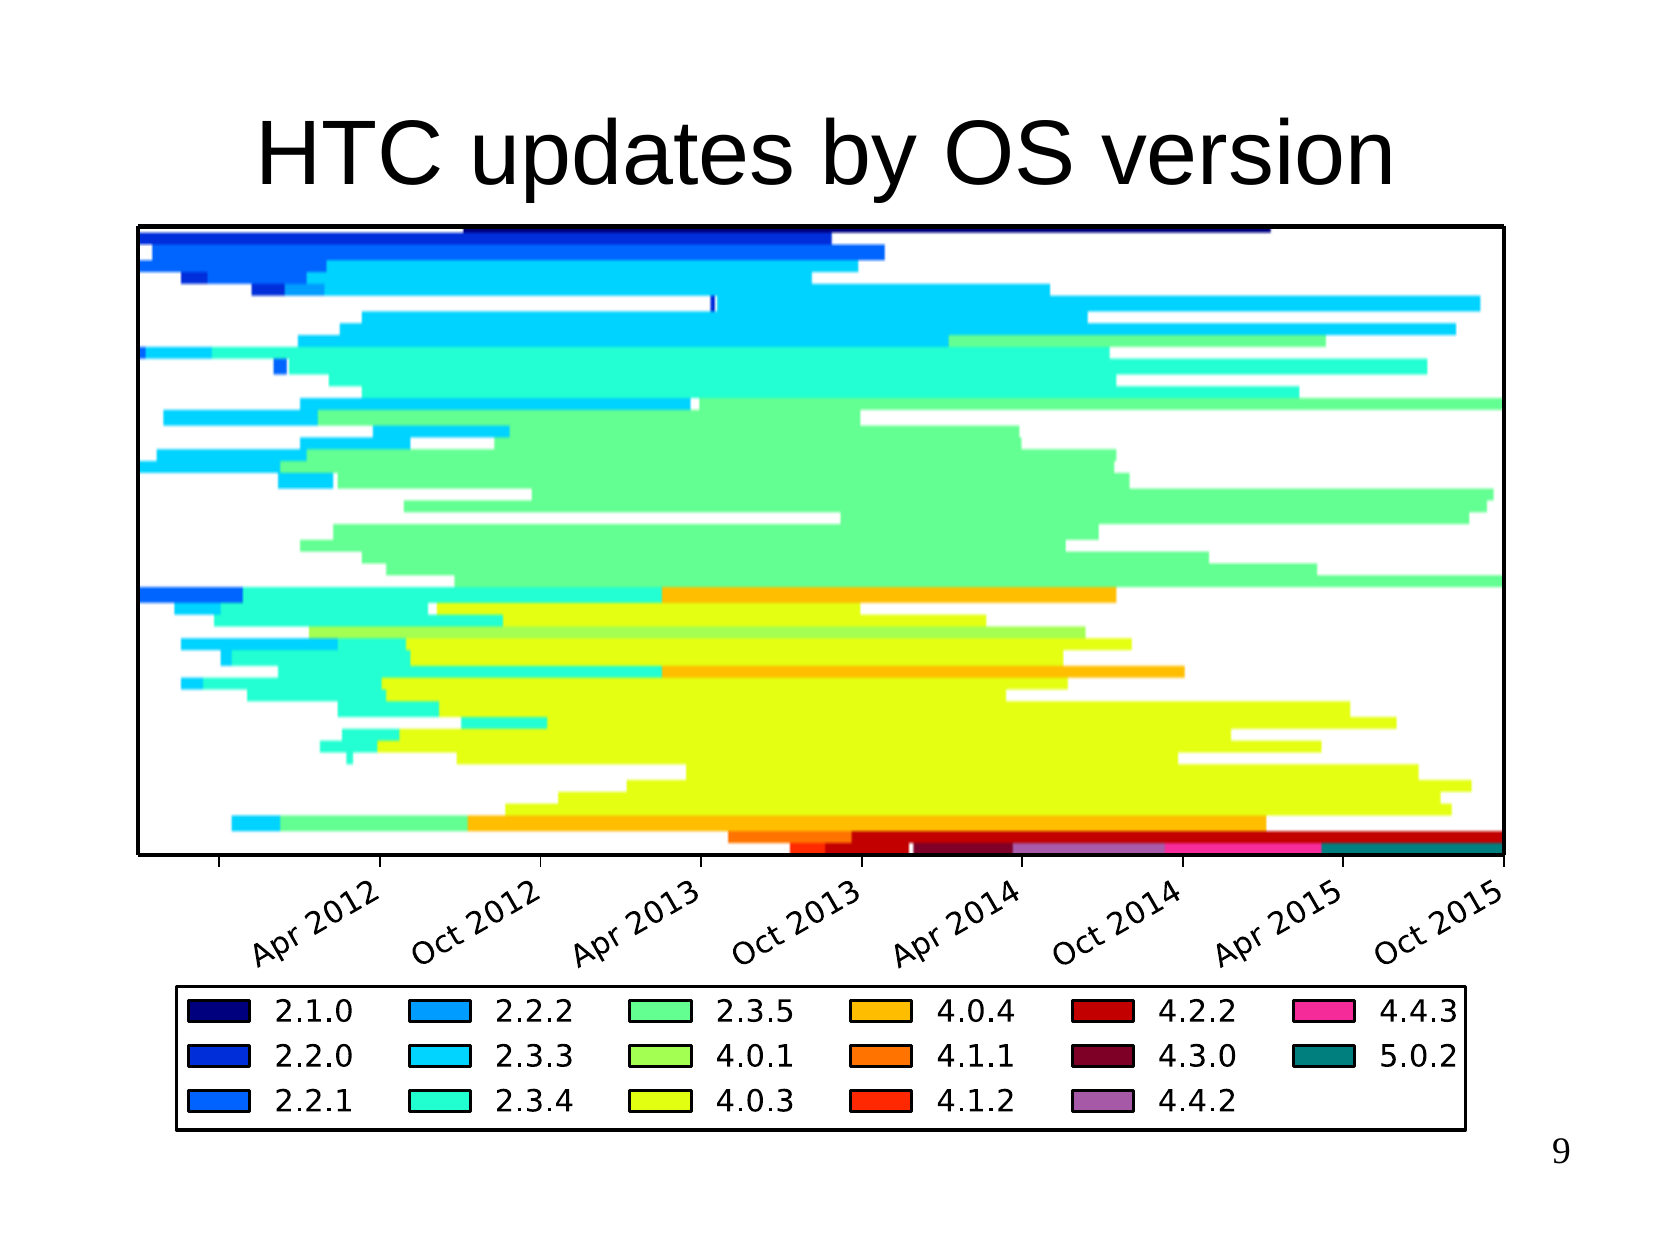

# HTC updates by OS version
9